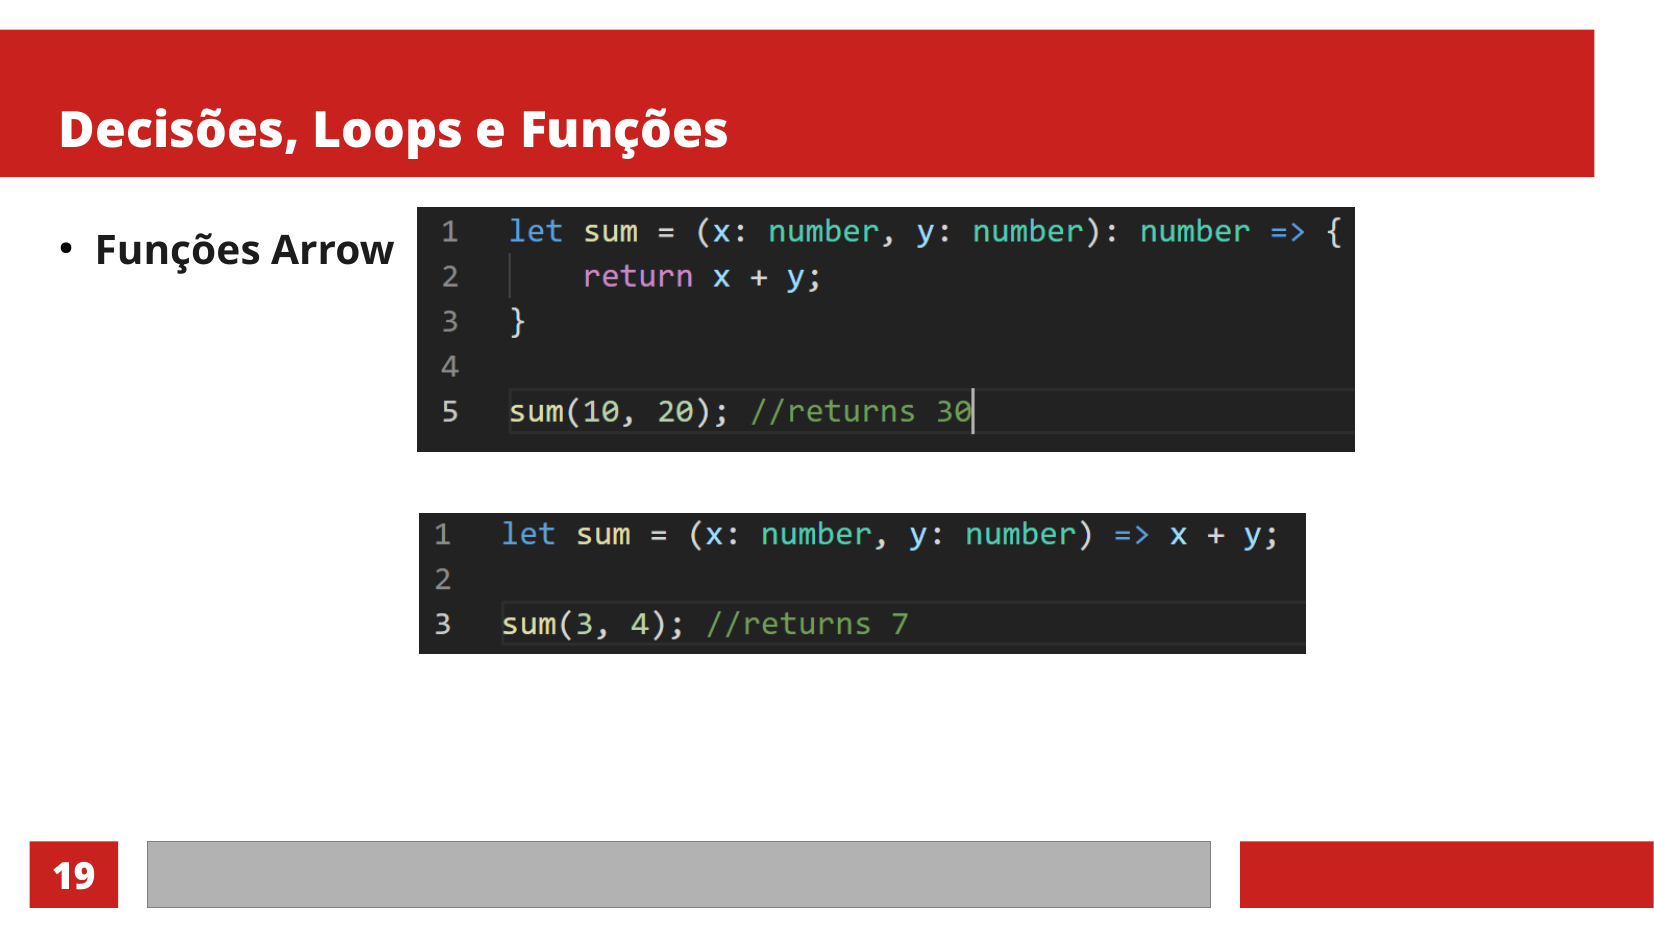

# Decisões, Loops e Funções
Funções Arrow
19